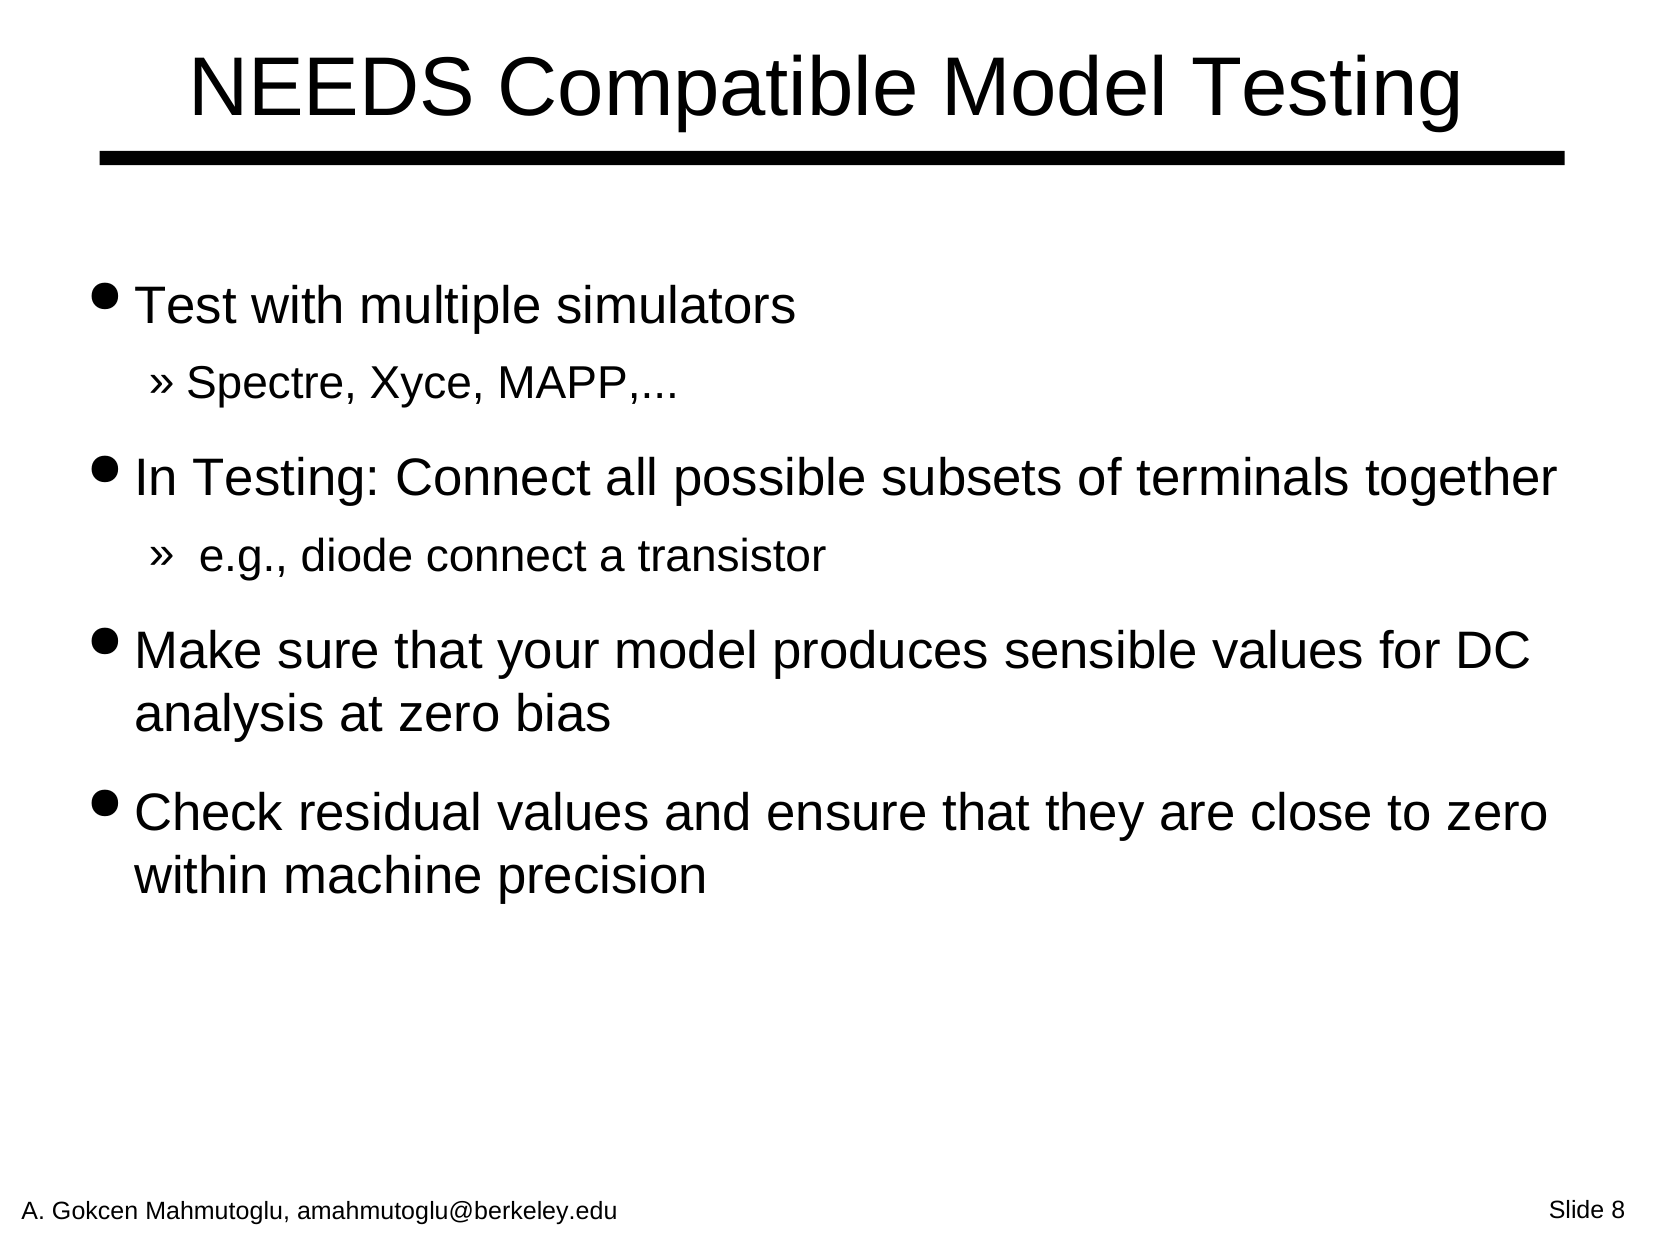

# NEEDS Compatible Model Testing
Test with multiple simulators
Spectre, Xyce, MAPP,...
In Testing: Connect all possible subsets of terminals together
 e.g., diode connect a transistor
Make sure that your model produces sensible values for DC analysis at zero bias
Check residual values and ensure that they are close to zero within machine precision